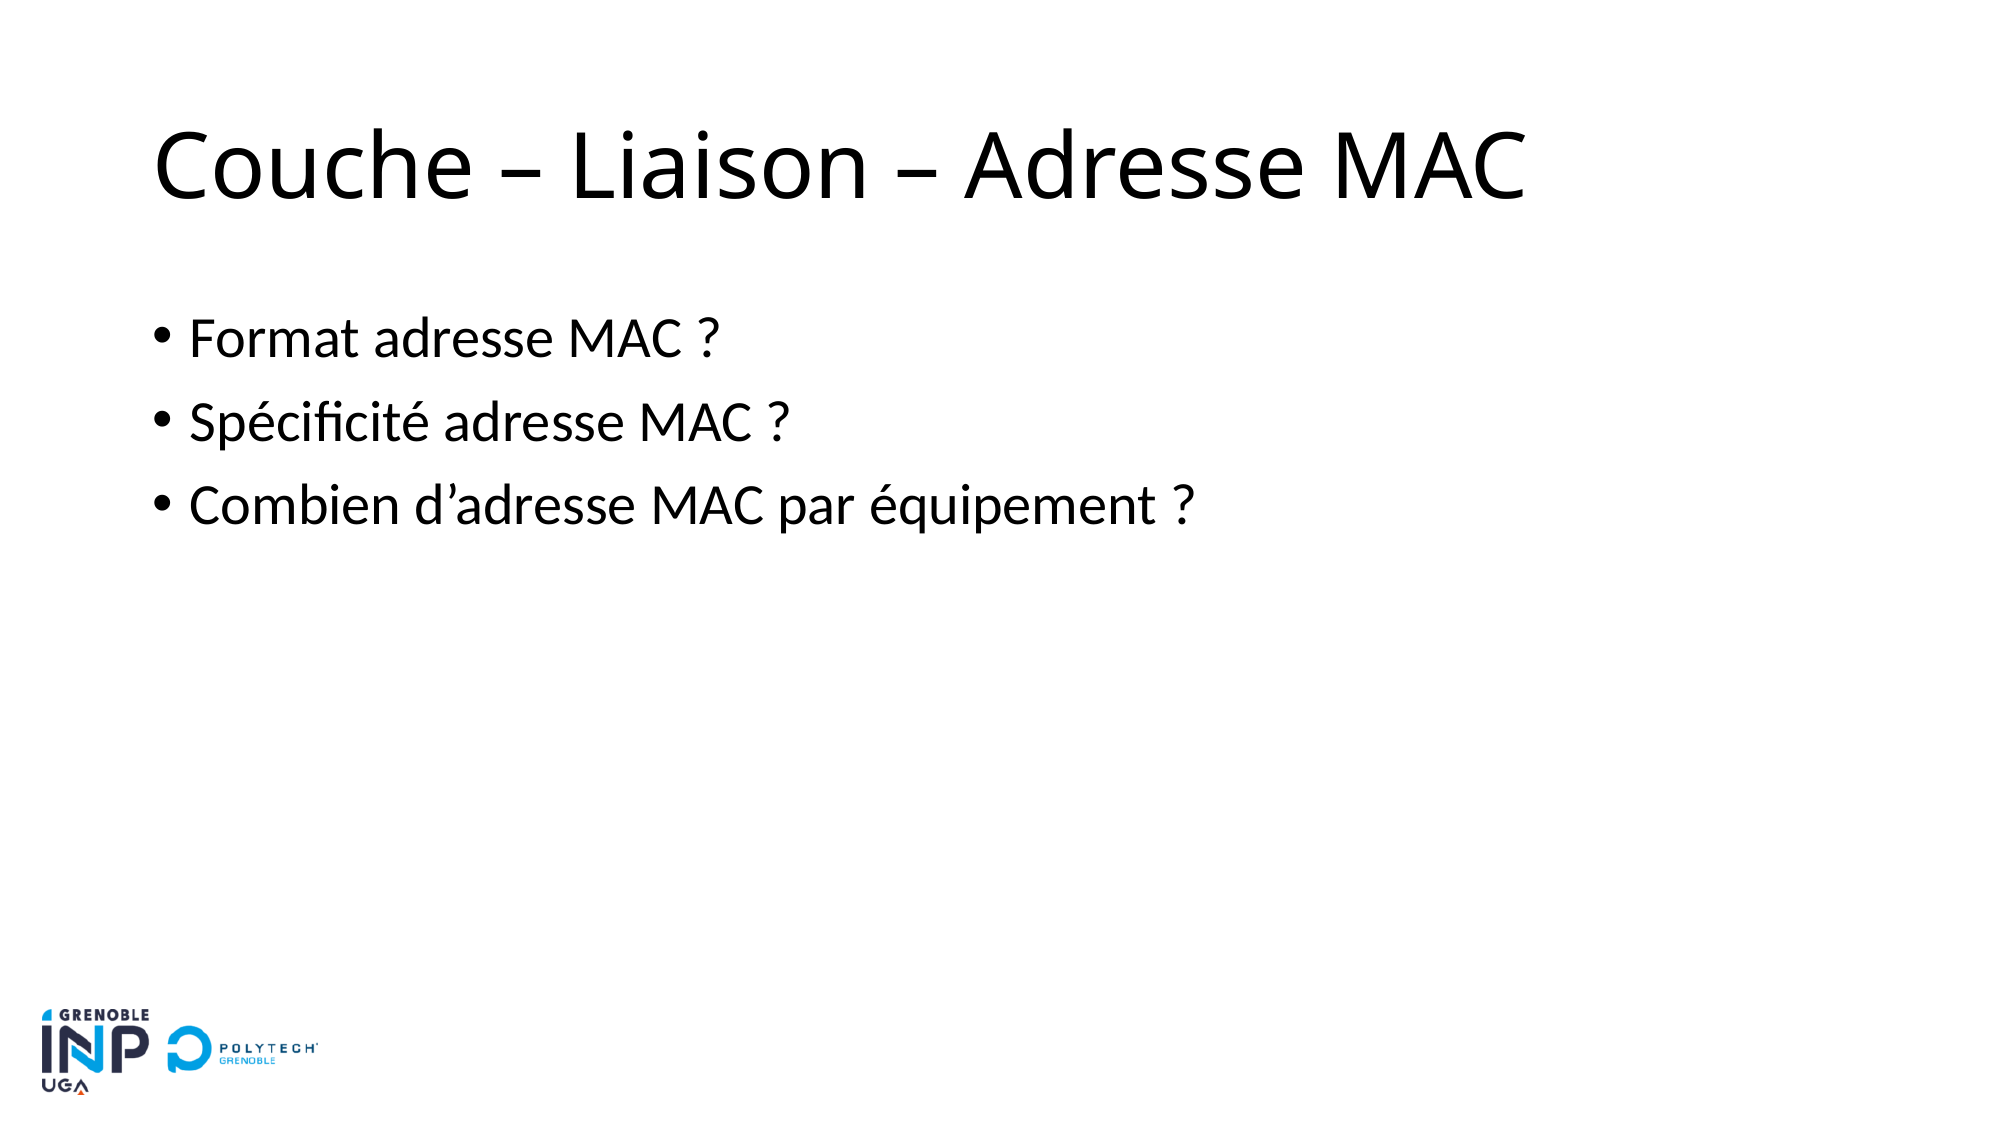

# Couche – Liaison – Adresse MAC
Format adresse MAC ?
Spécificité adresse MAC ?
Combien d’adresse MAC par équipement ?